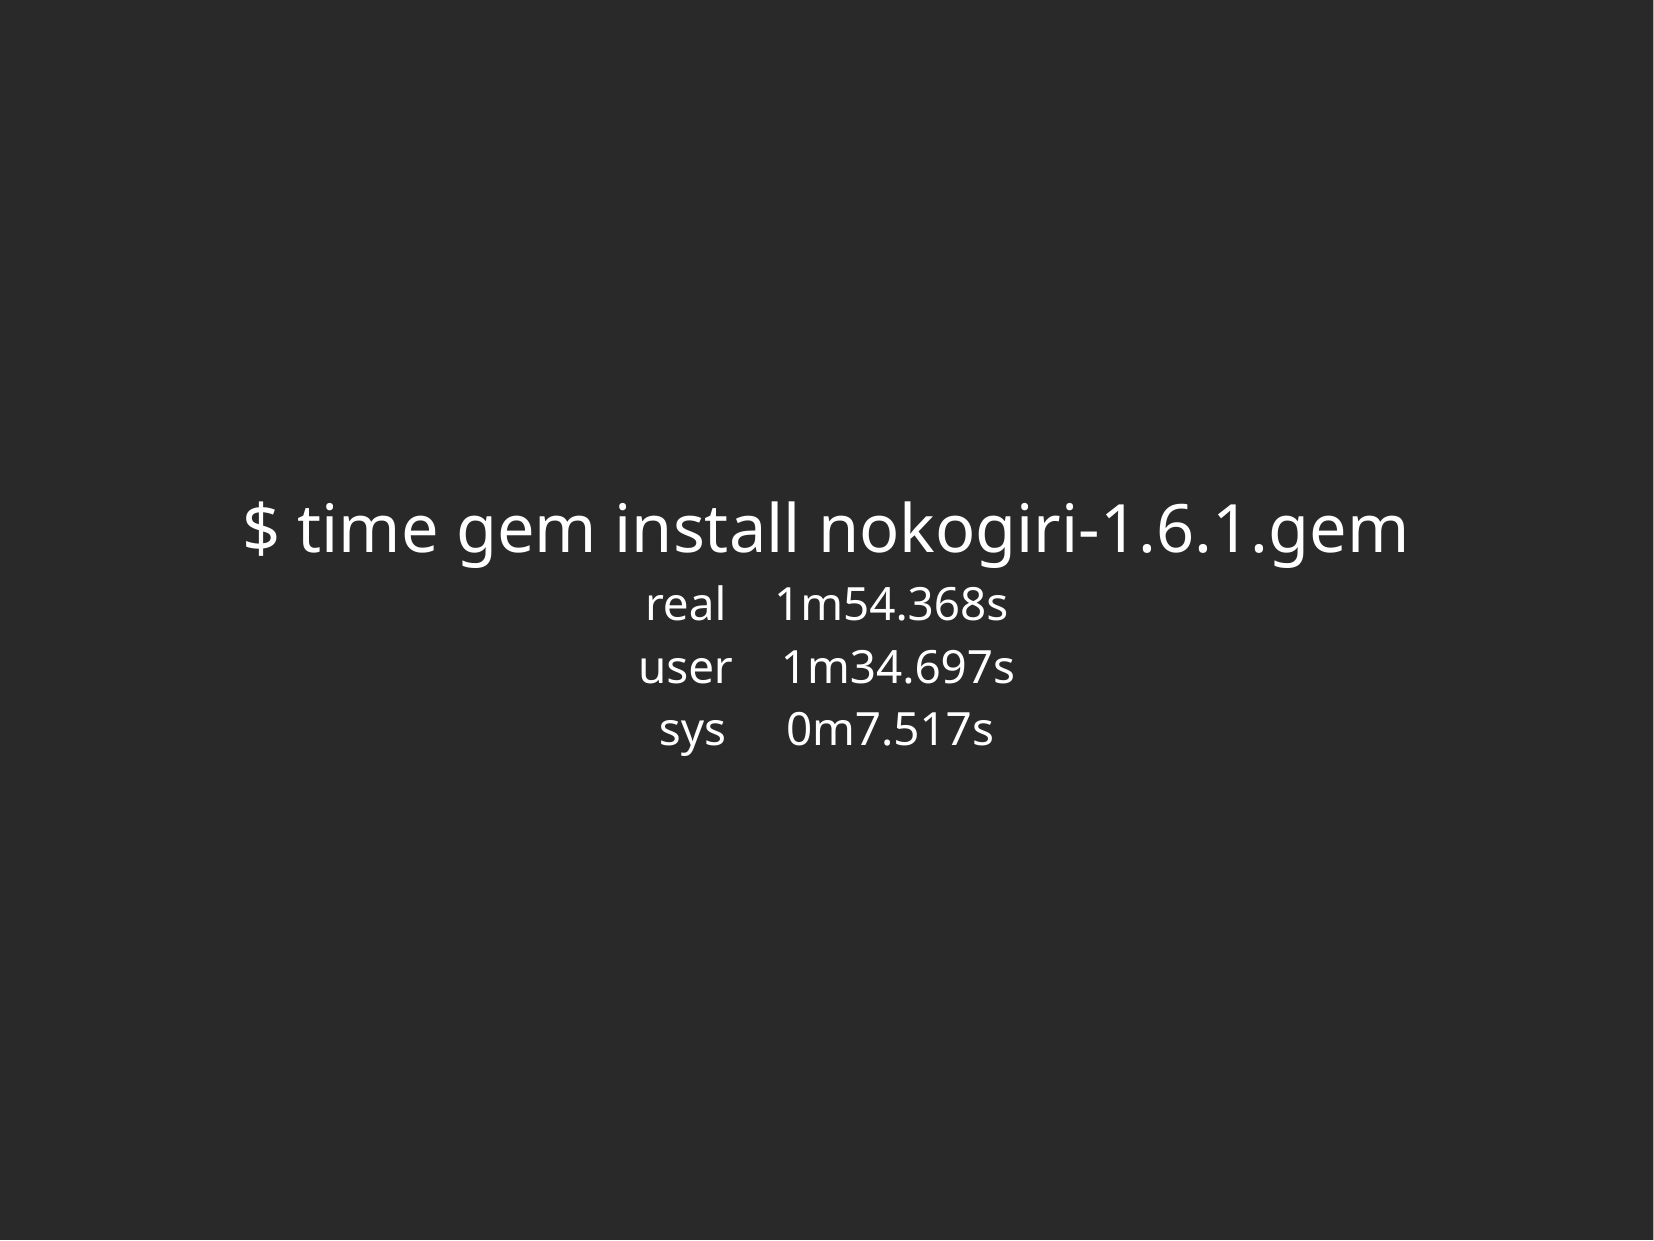

# $ time gem install nokogiri-1.6.1.gem
real 1m54.368s
user 1m34.697s
sys 0m7.517s